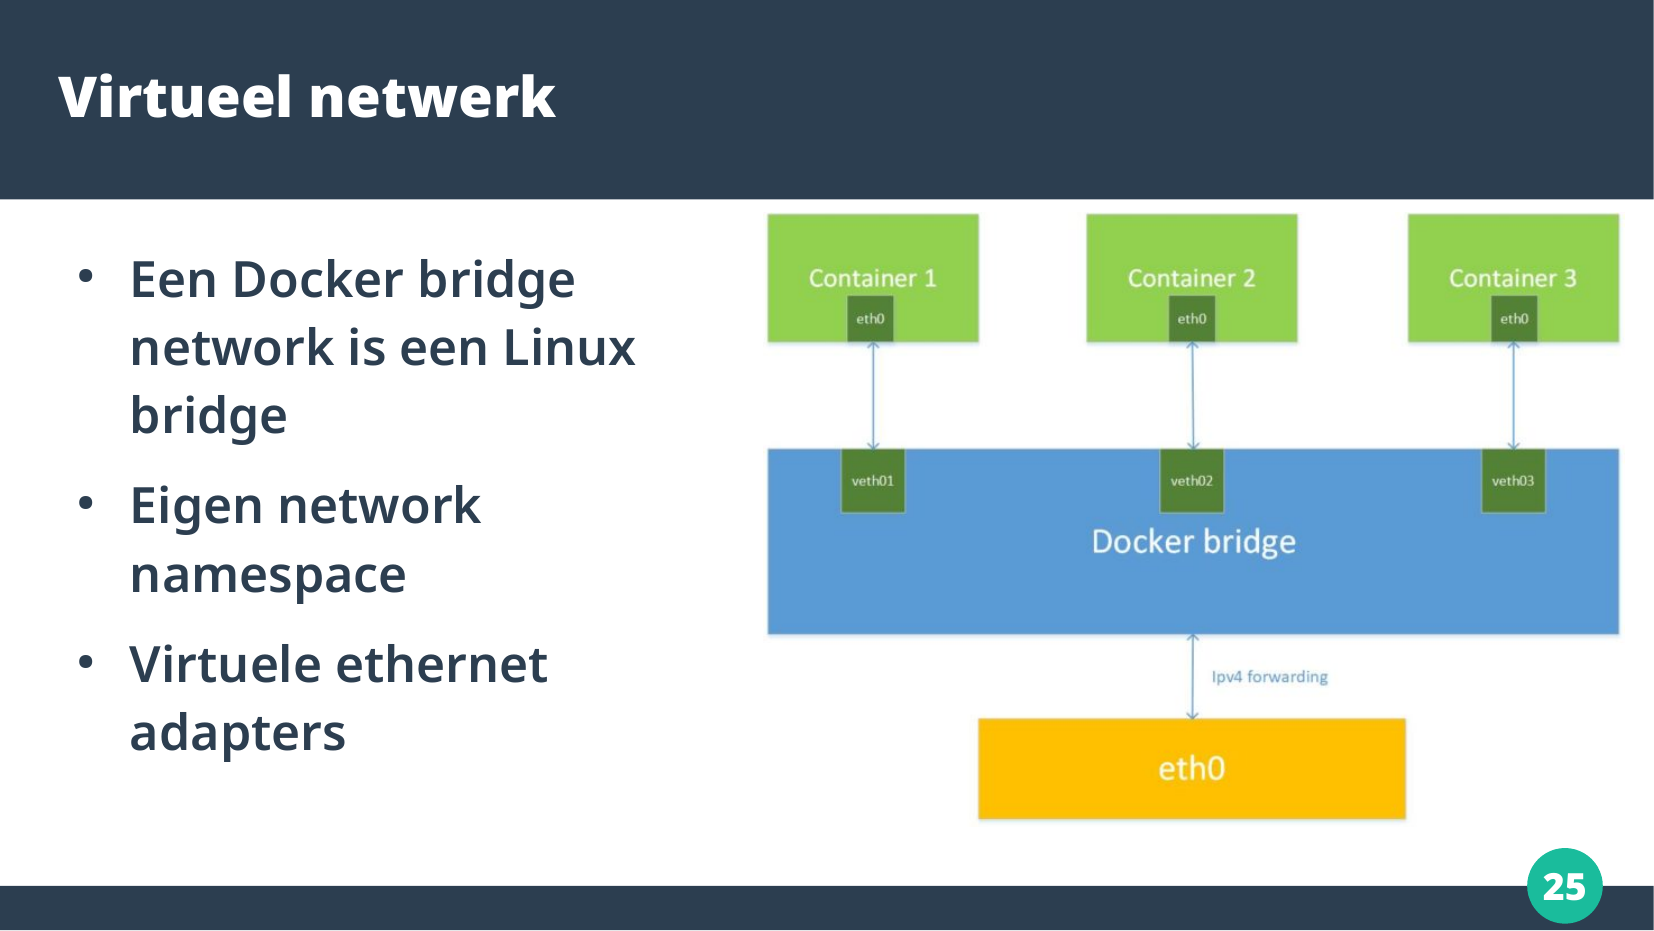

# Virtueel netwerk
Een Docker bridge network is een Linux bridge
Eigen network namespace
Virtuele ethernet adapters